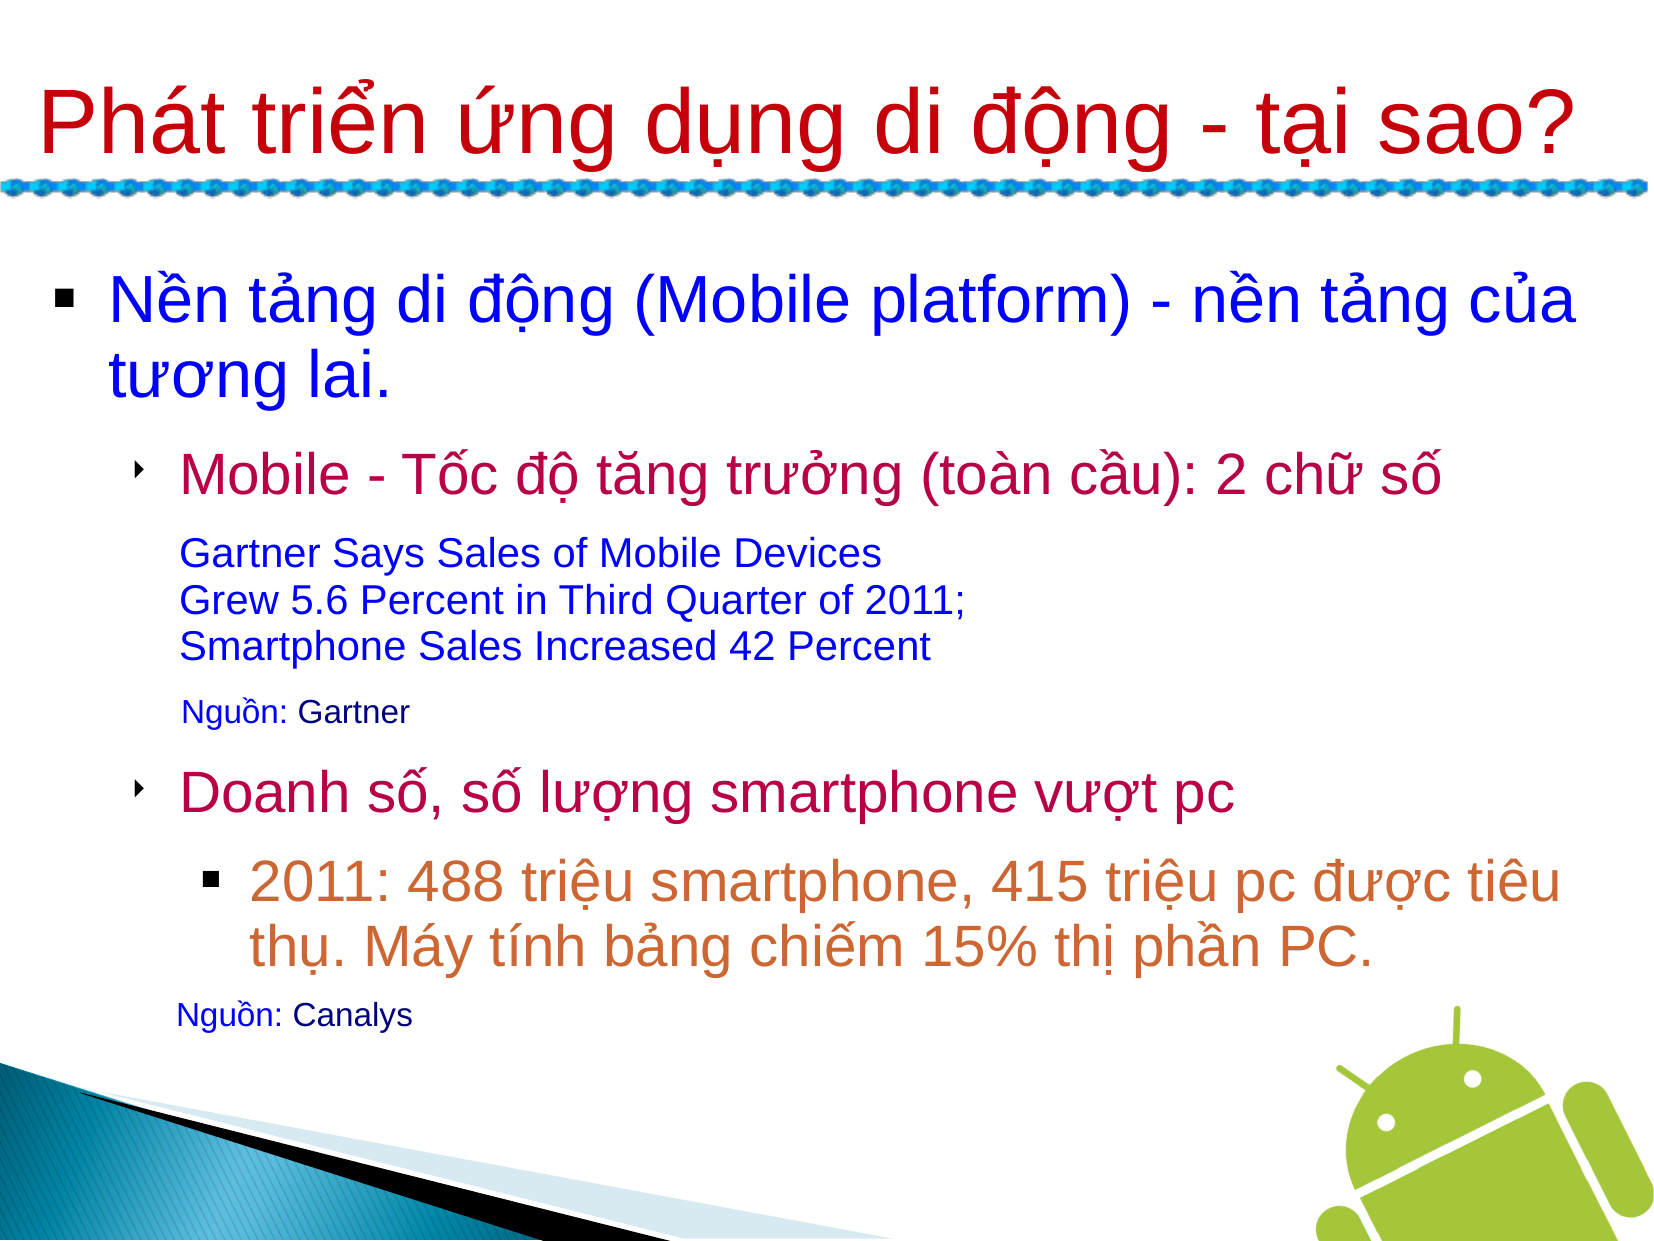

# Phát triển ứng dụng di động - tại sao?
Nền tảng di động (Mobile platform) - nền tảng của tương lai.
Mobile - Tốc độ tăng trưởng (toàn cầu): 2 chữ số
Gartner Says Sales of Mobile Devices
Grew 5.6 Percent in Third Quarter of 2011;
Smartphone Sales Increased 42 Percent
Nguồn: Gartner
Doanh số, số lượng smartphone vượt pc
2011: 488 triệu smartphone, 415 triệu pc được tiêu thụ. Máy tính bảng chiếm 15% thị phần PC.
Nguồn: Canalys